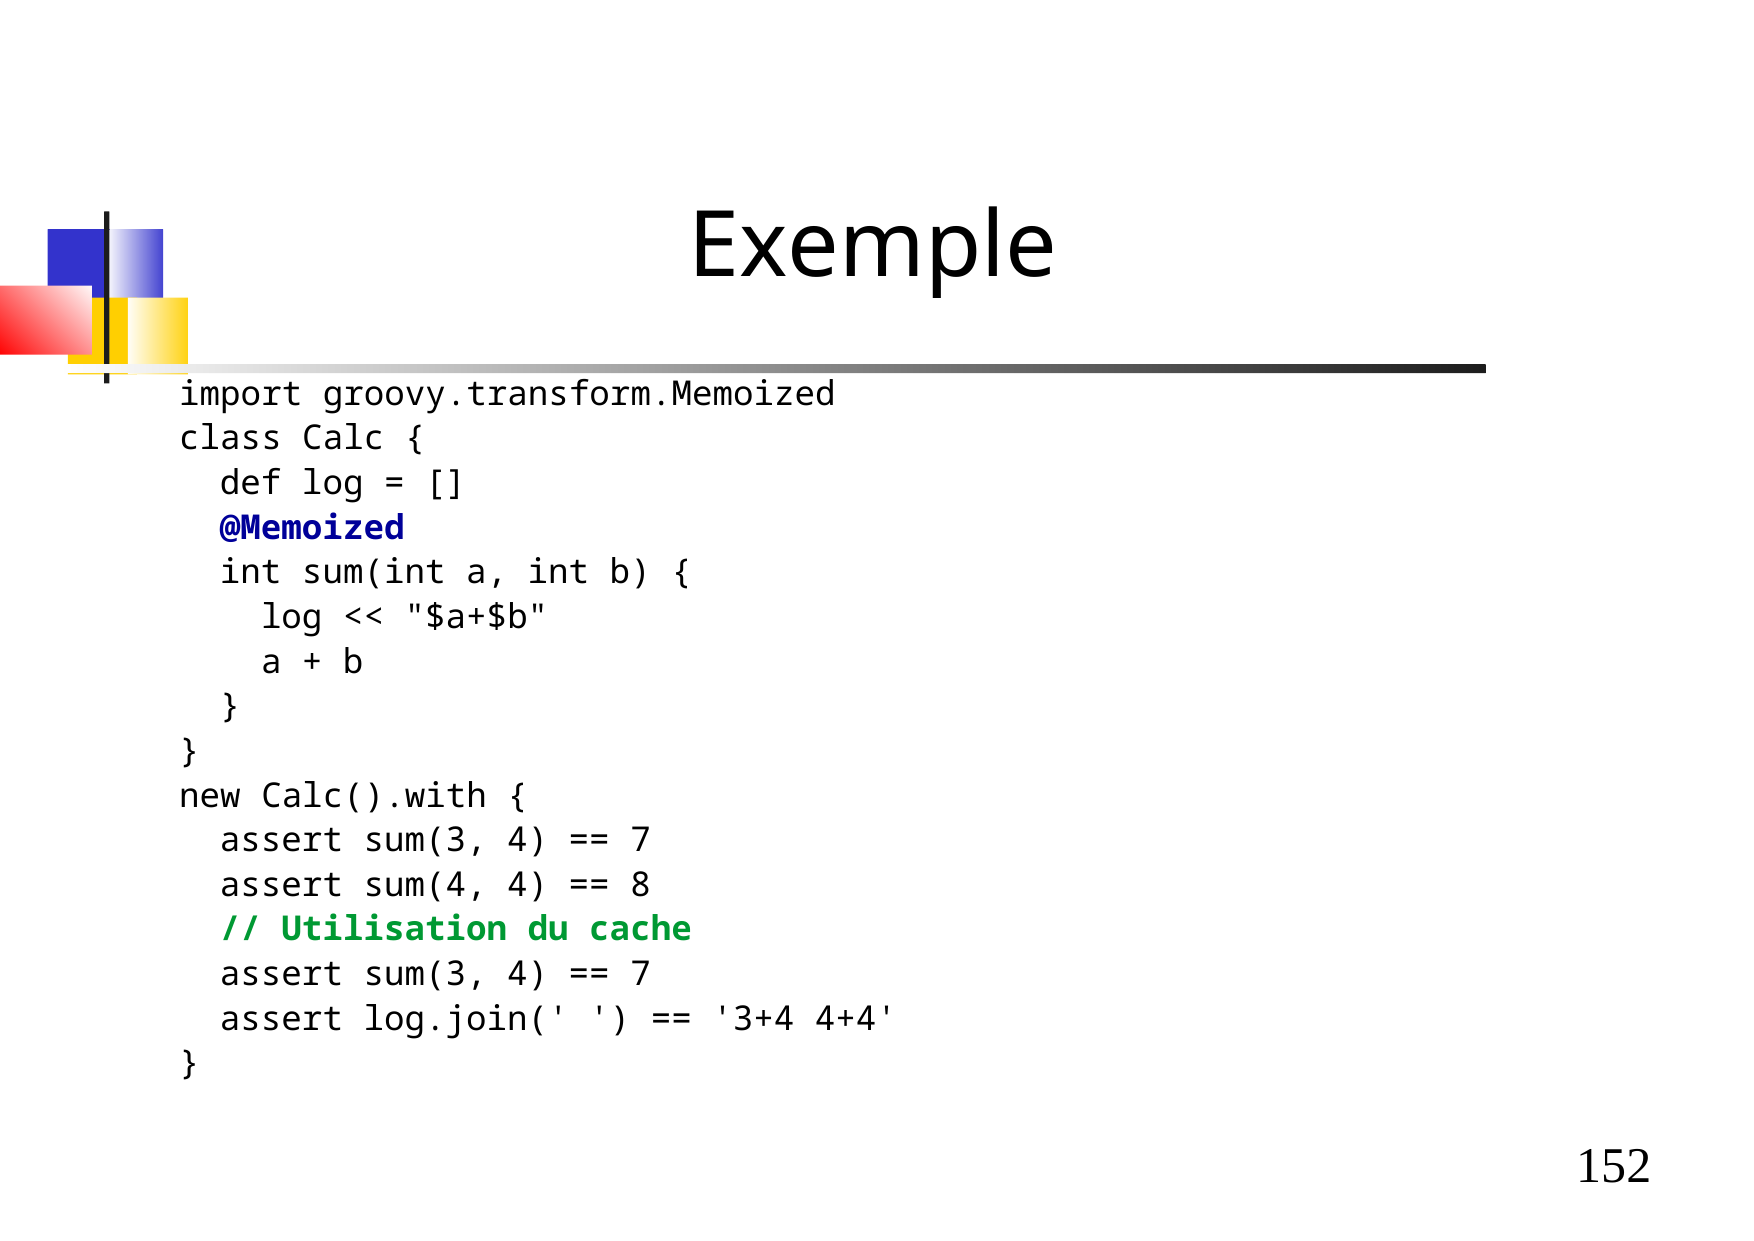

# Exemple
import groovy.transform.Memoized
class Calc {
 def log = []
 @Memoized
 int sum(int a, int b) {
 log << "$a+$b"
 a + b
 }
}
new Calc().with {
 assert sum(3, 4) == 7
 assert sum(4, 4) == 8
 // Utilisation du cache
 assert sum(3, 4) == 7
 assert log.join(' ') == '3+4 4+4'
}